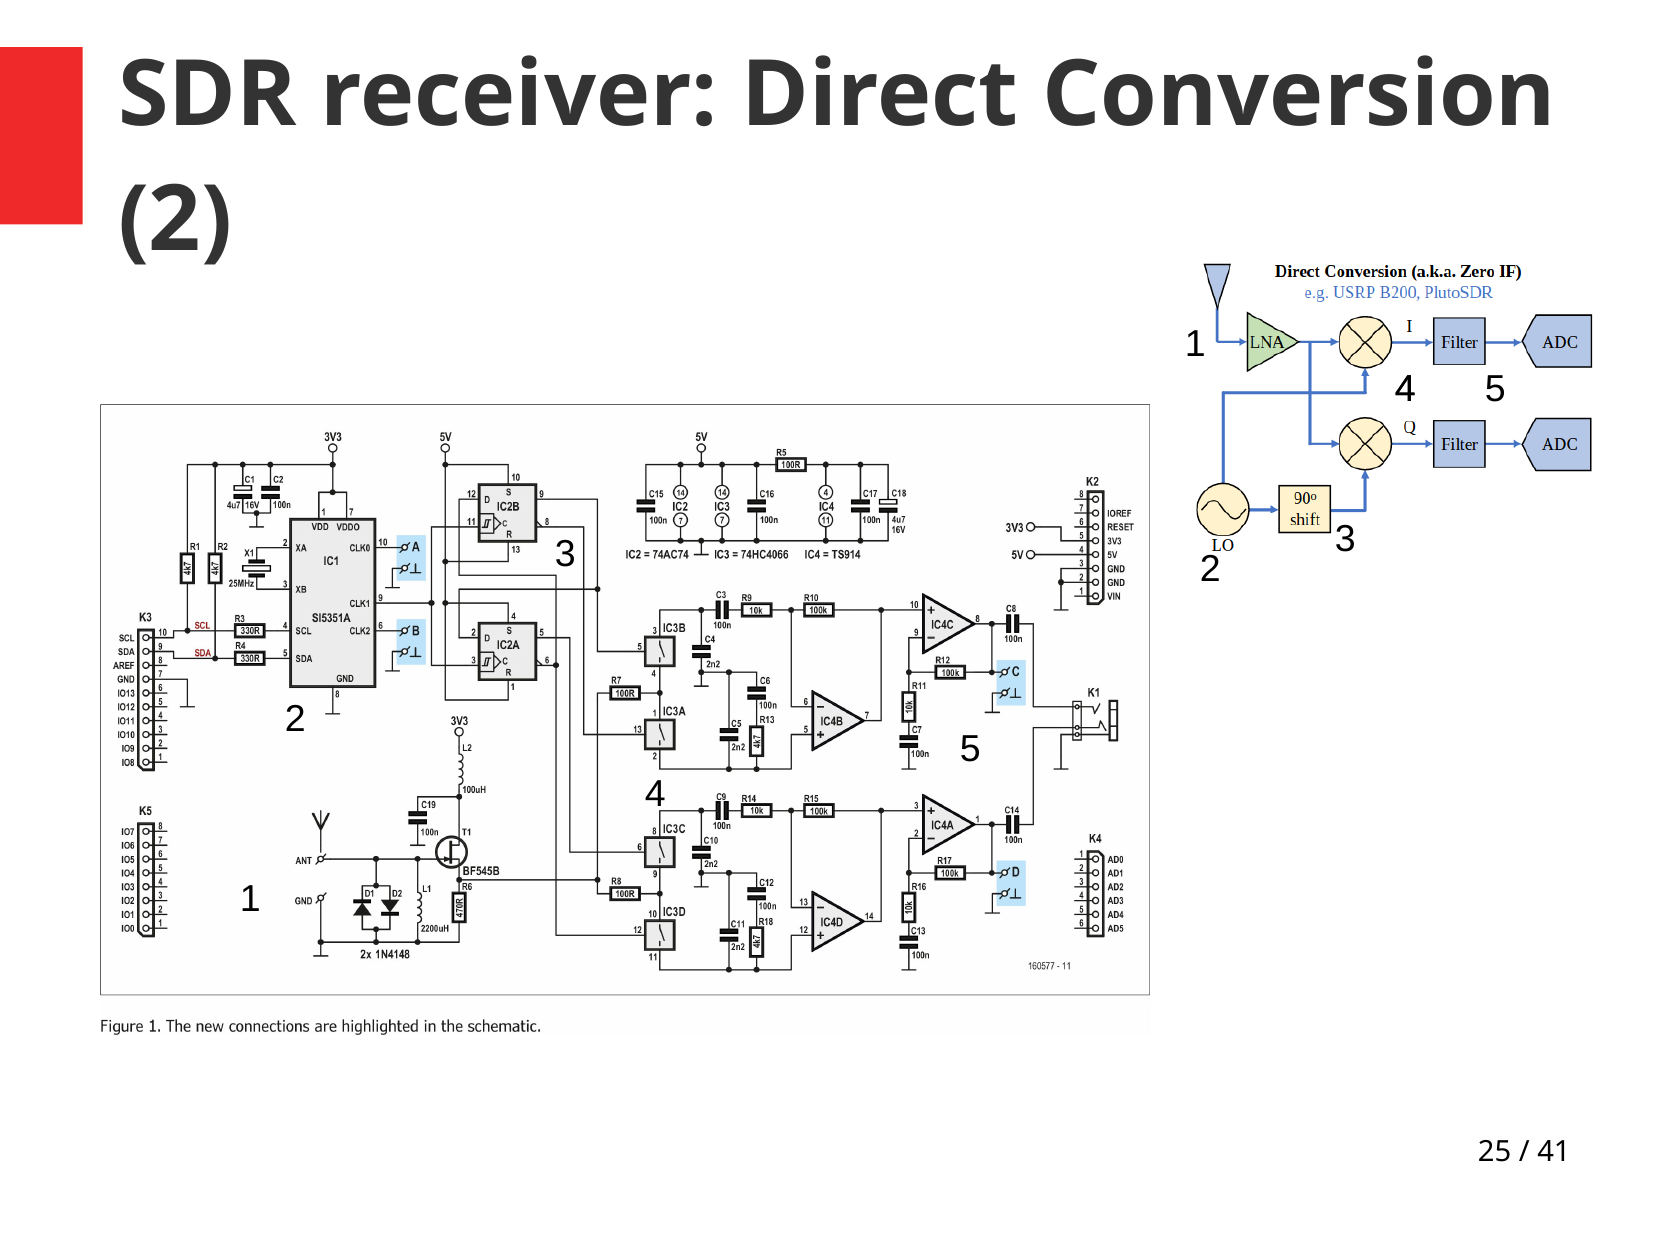

# SDR receiver: Direct Conversion (2)
1
4
4
5
3
3
2
2
5
4
1
25